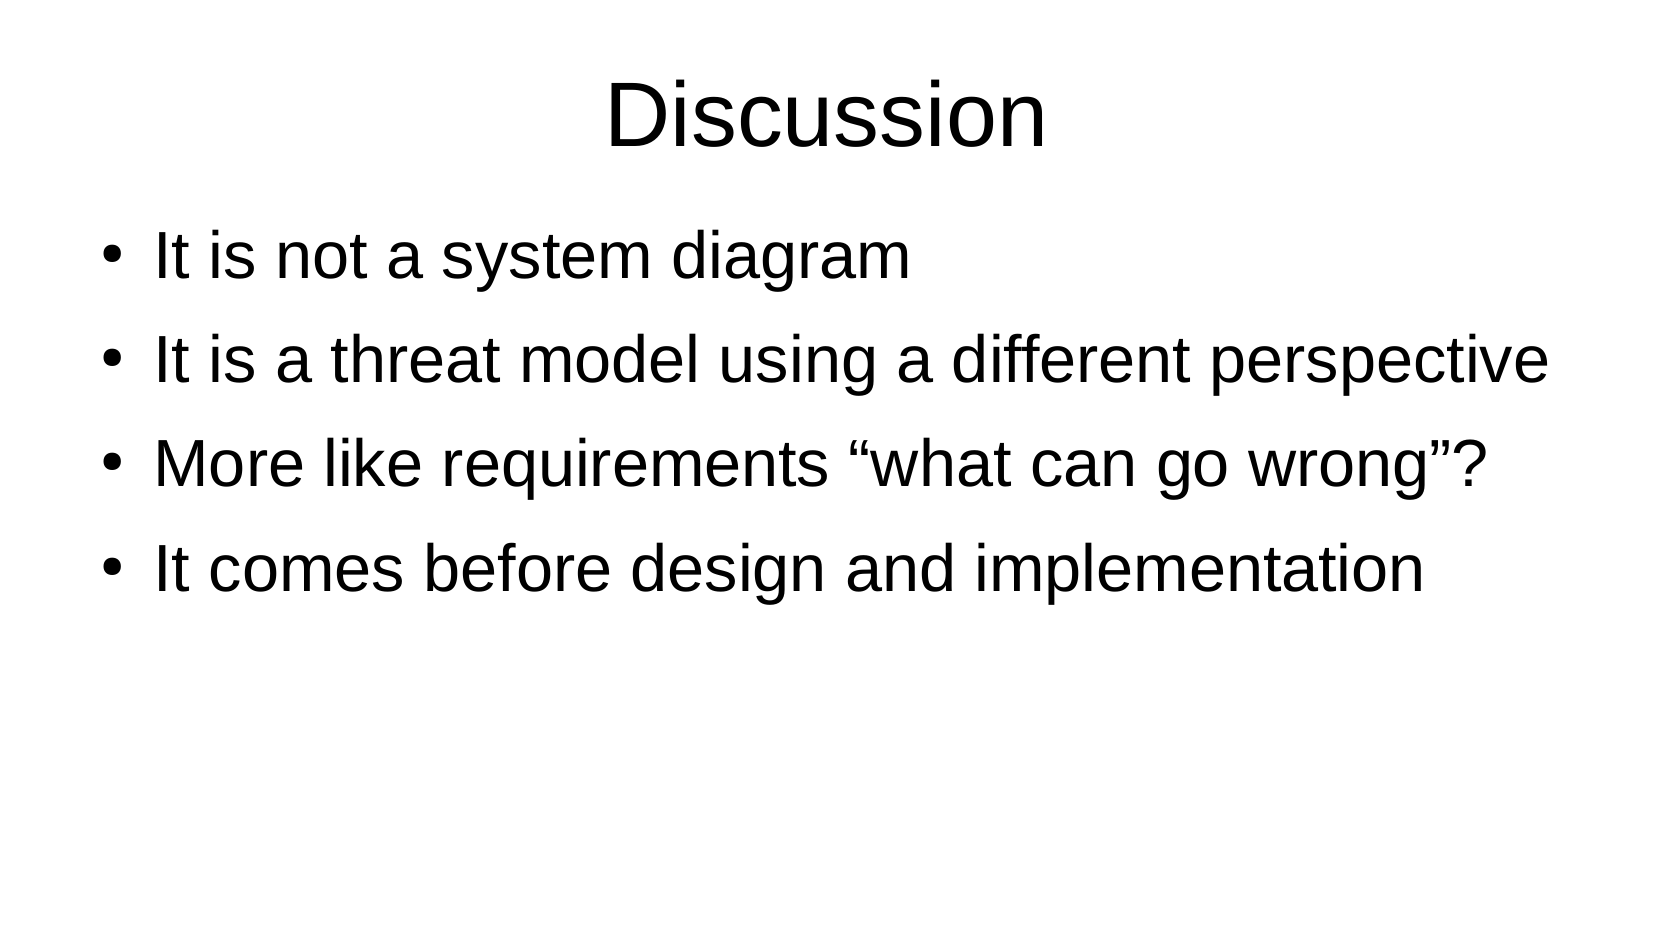

# Discussion
It is not a system diagram
It is a threat model using a different perspective
More like requirements “what can go wrong”?
It comes before design and implementation